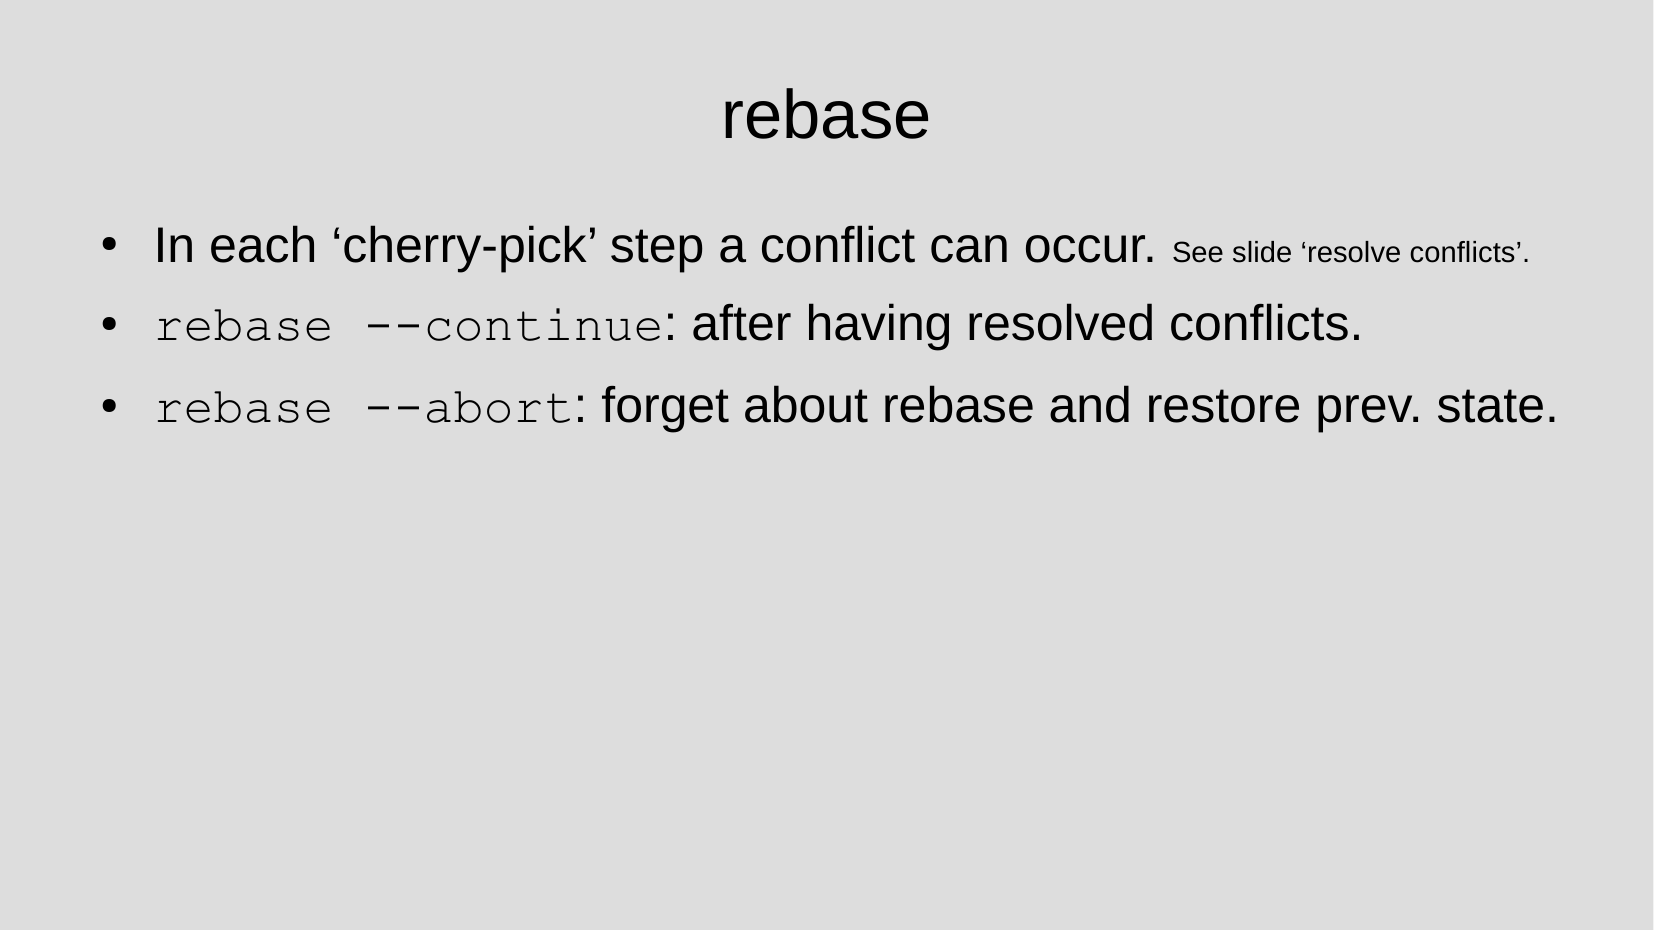

# rebase
In each ‘cherry-pick’ step a conflict can occur. See slide ‘resolve conflicts’.
rebase --continue: after having resolved conflicts.
rebase --abort: forget about rebase and restore prev. state.